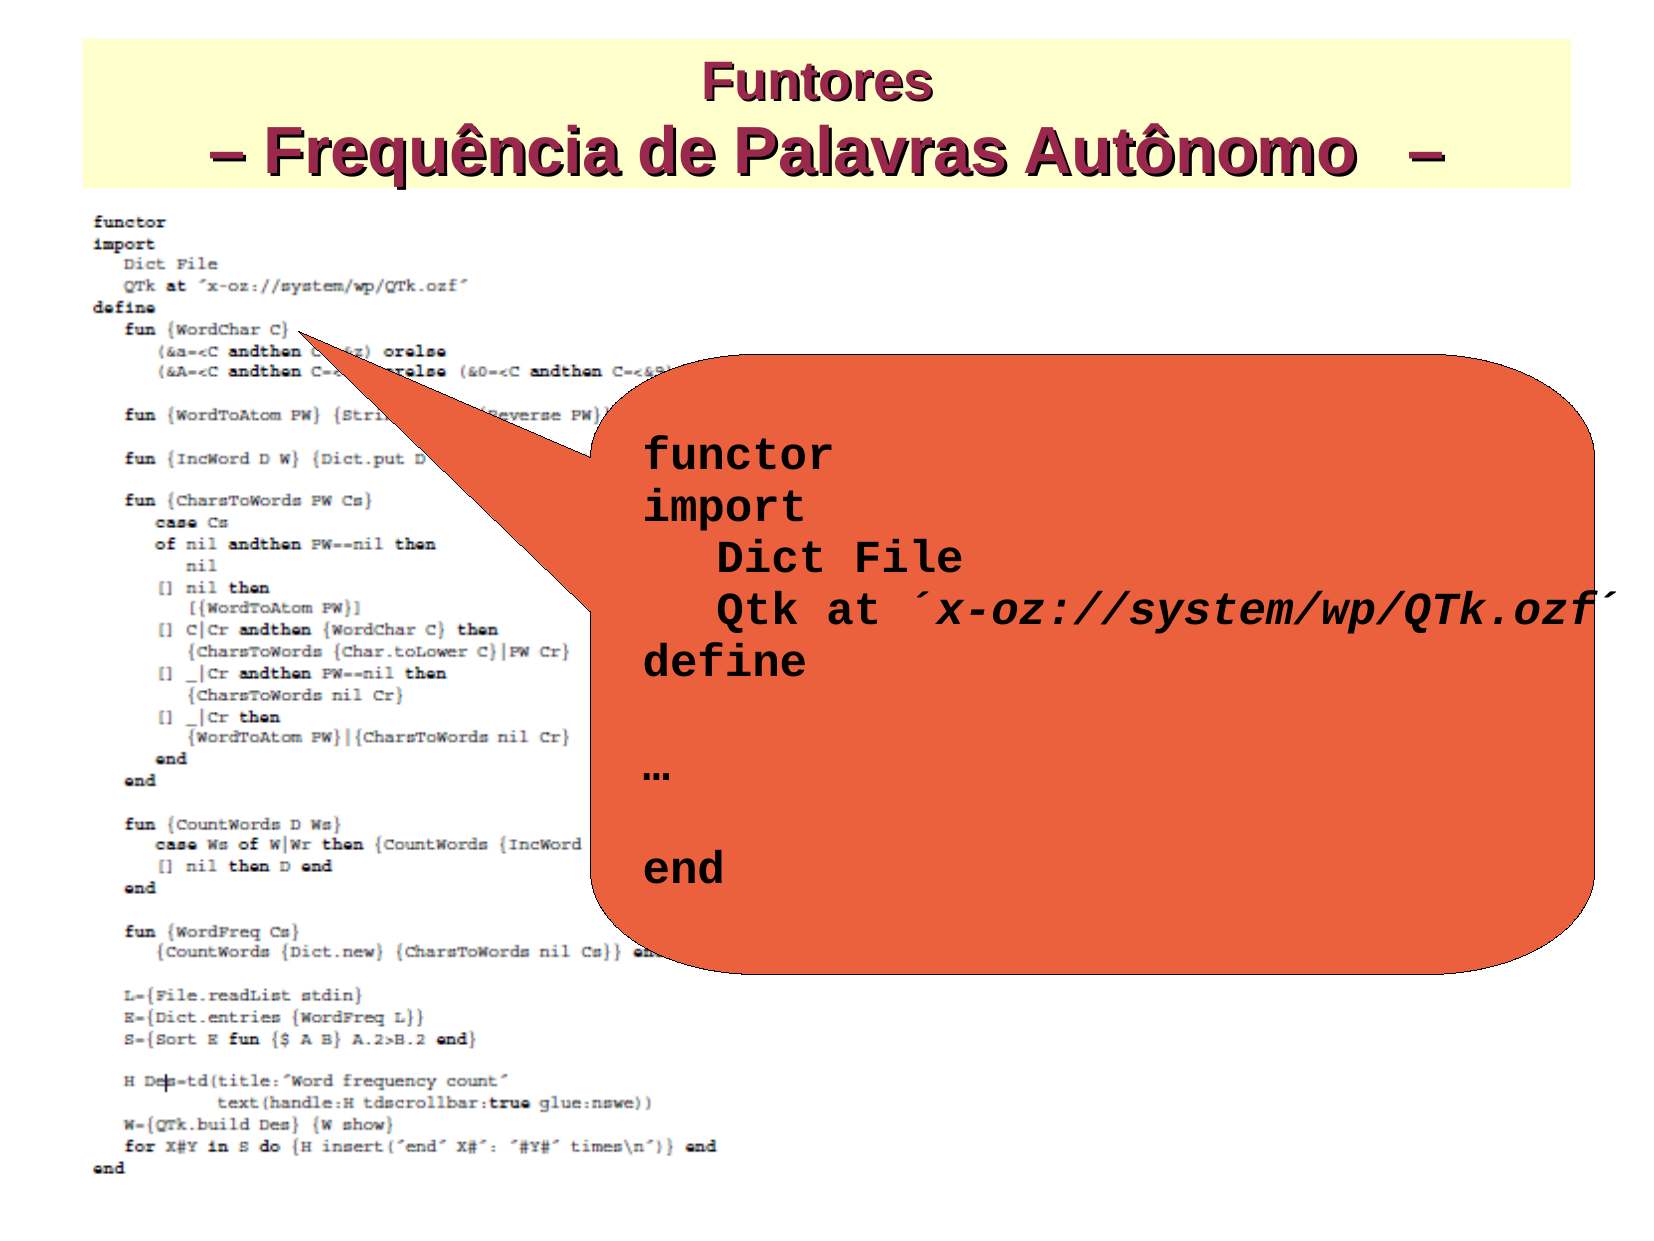

# Funtores – Frequência de Palavras Autônomo	 –
functor
import
	Dict File
	Qtk at ´x-oz://system/wp/QTk.ozf´
define
…
end